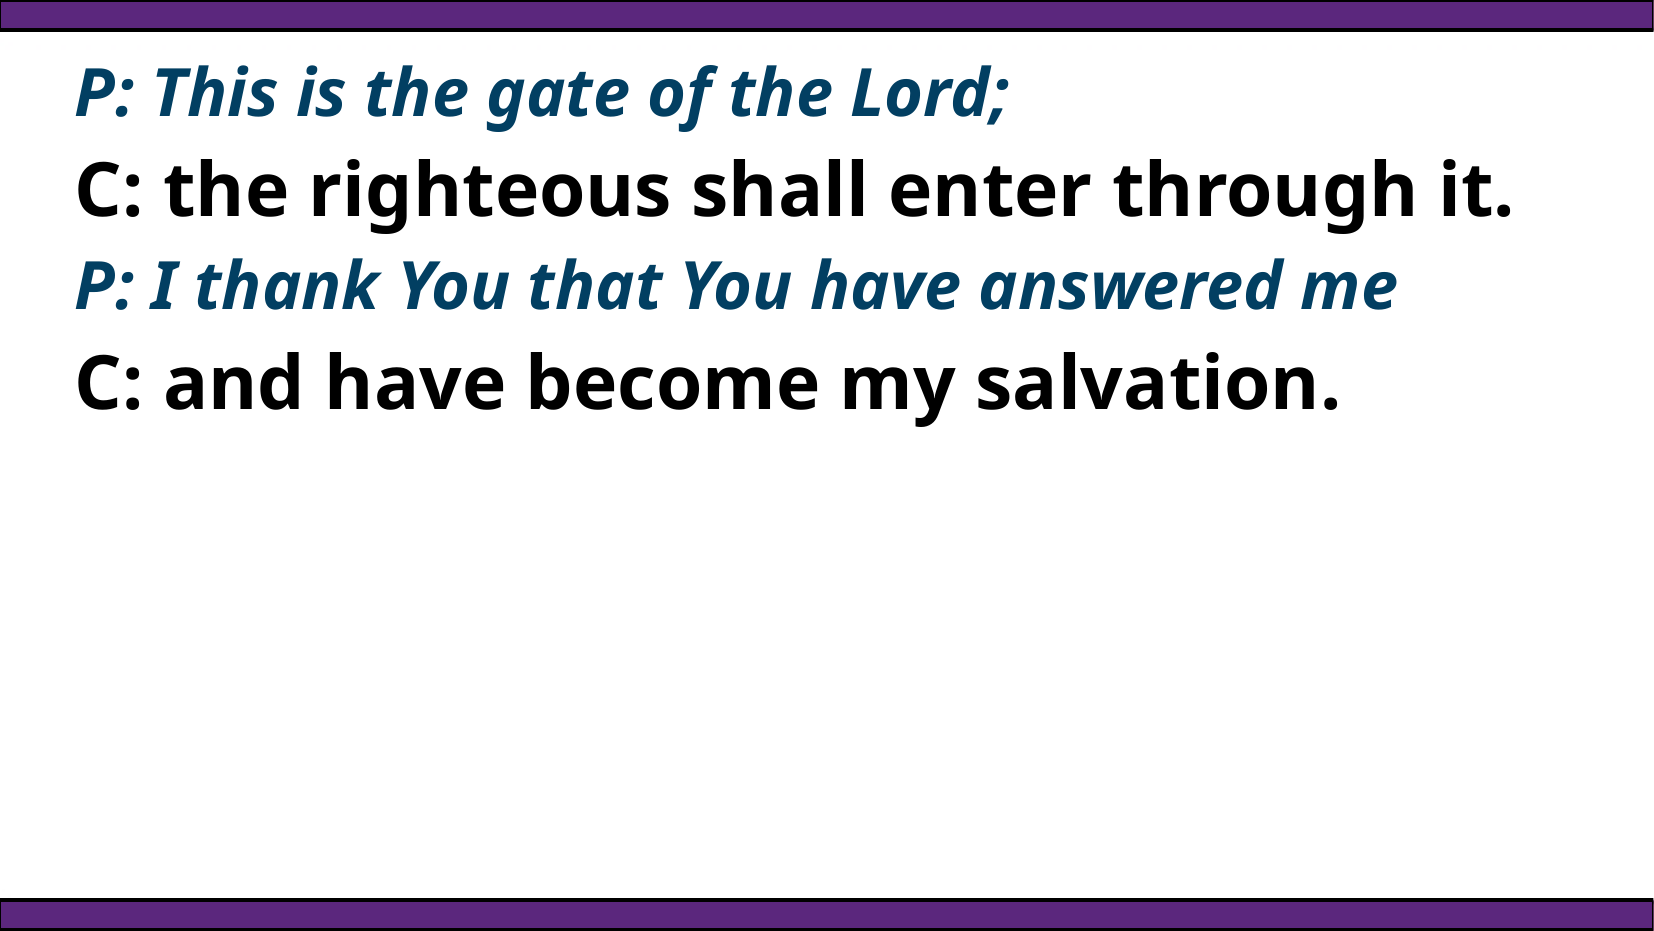

P: This is the gate of the Lord;
C: the righteous shall enter through it.
P: I thank You that You have answered me
C: and have become my salvation.